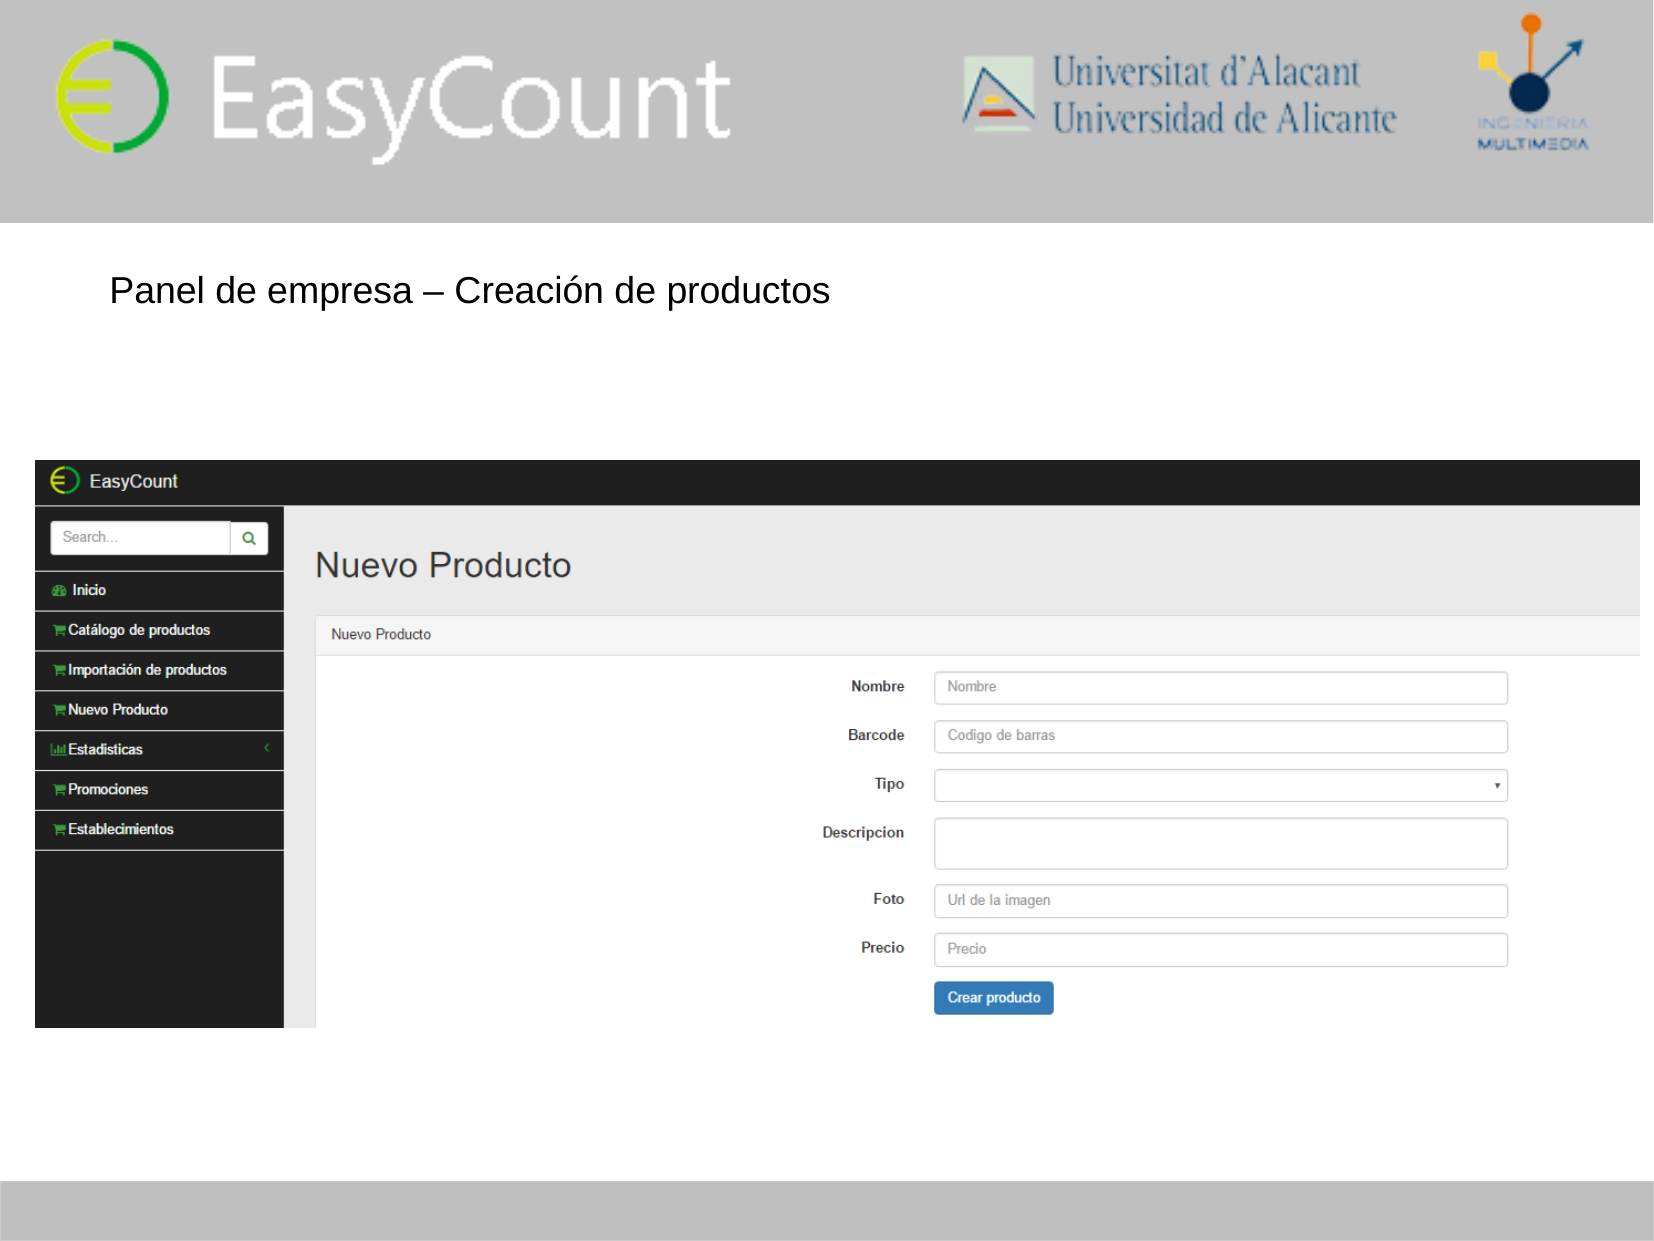

Panel de empresa – Creación de productos